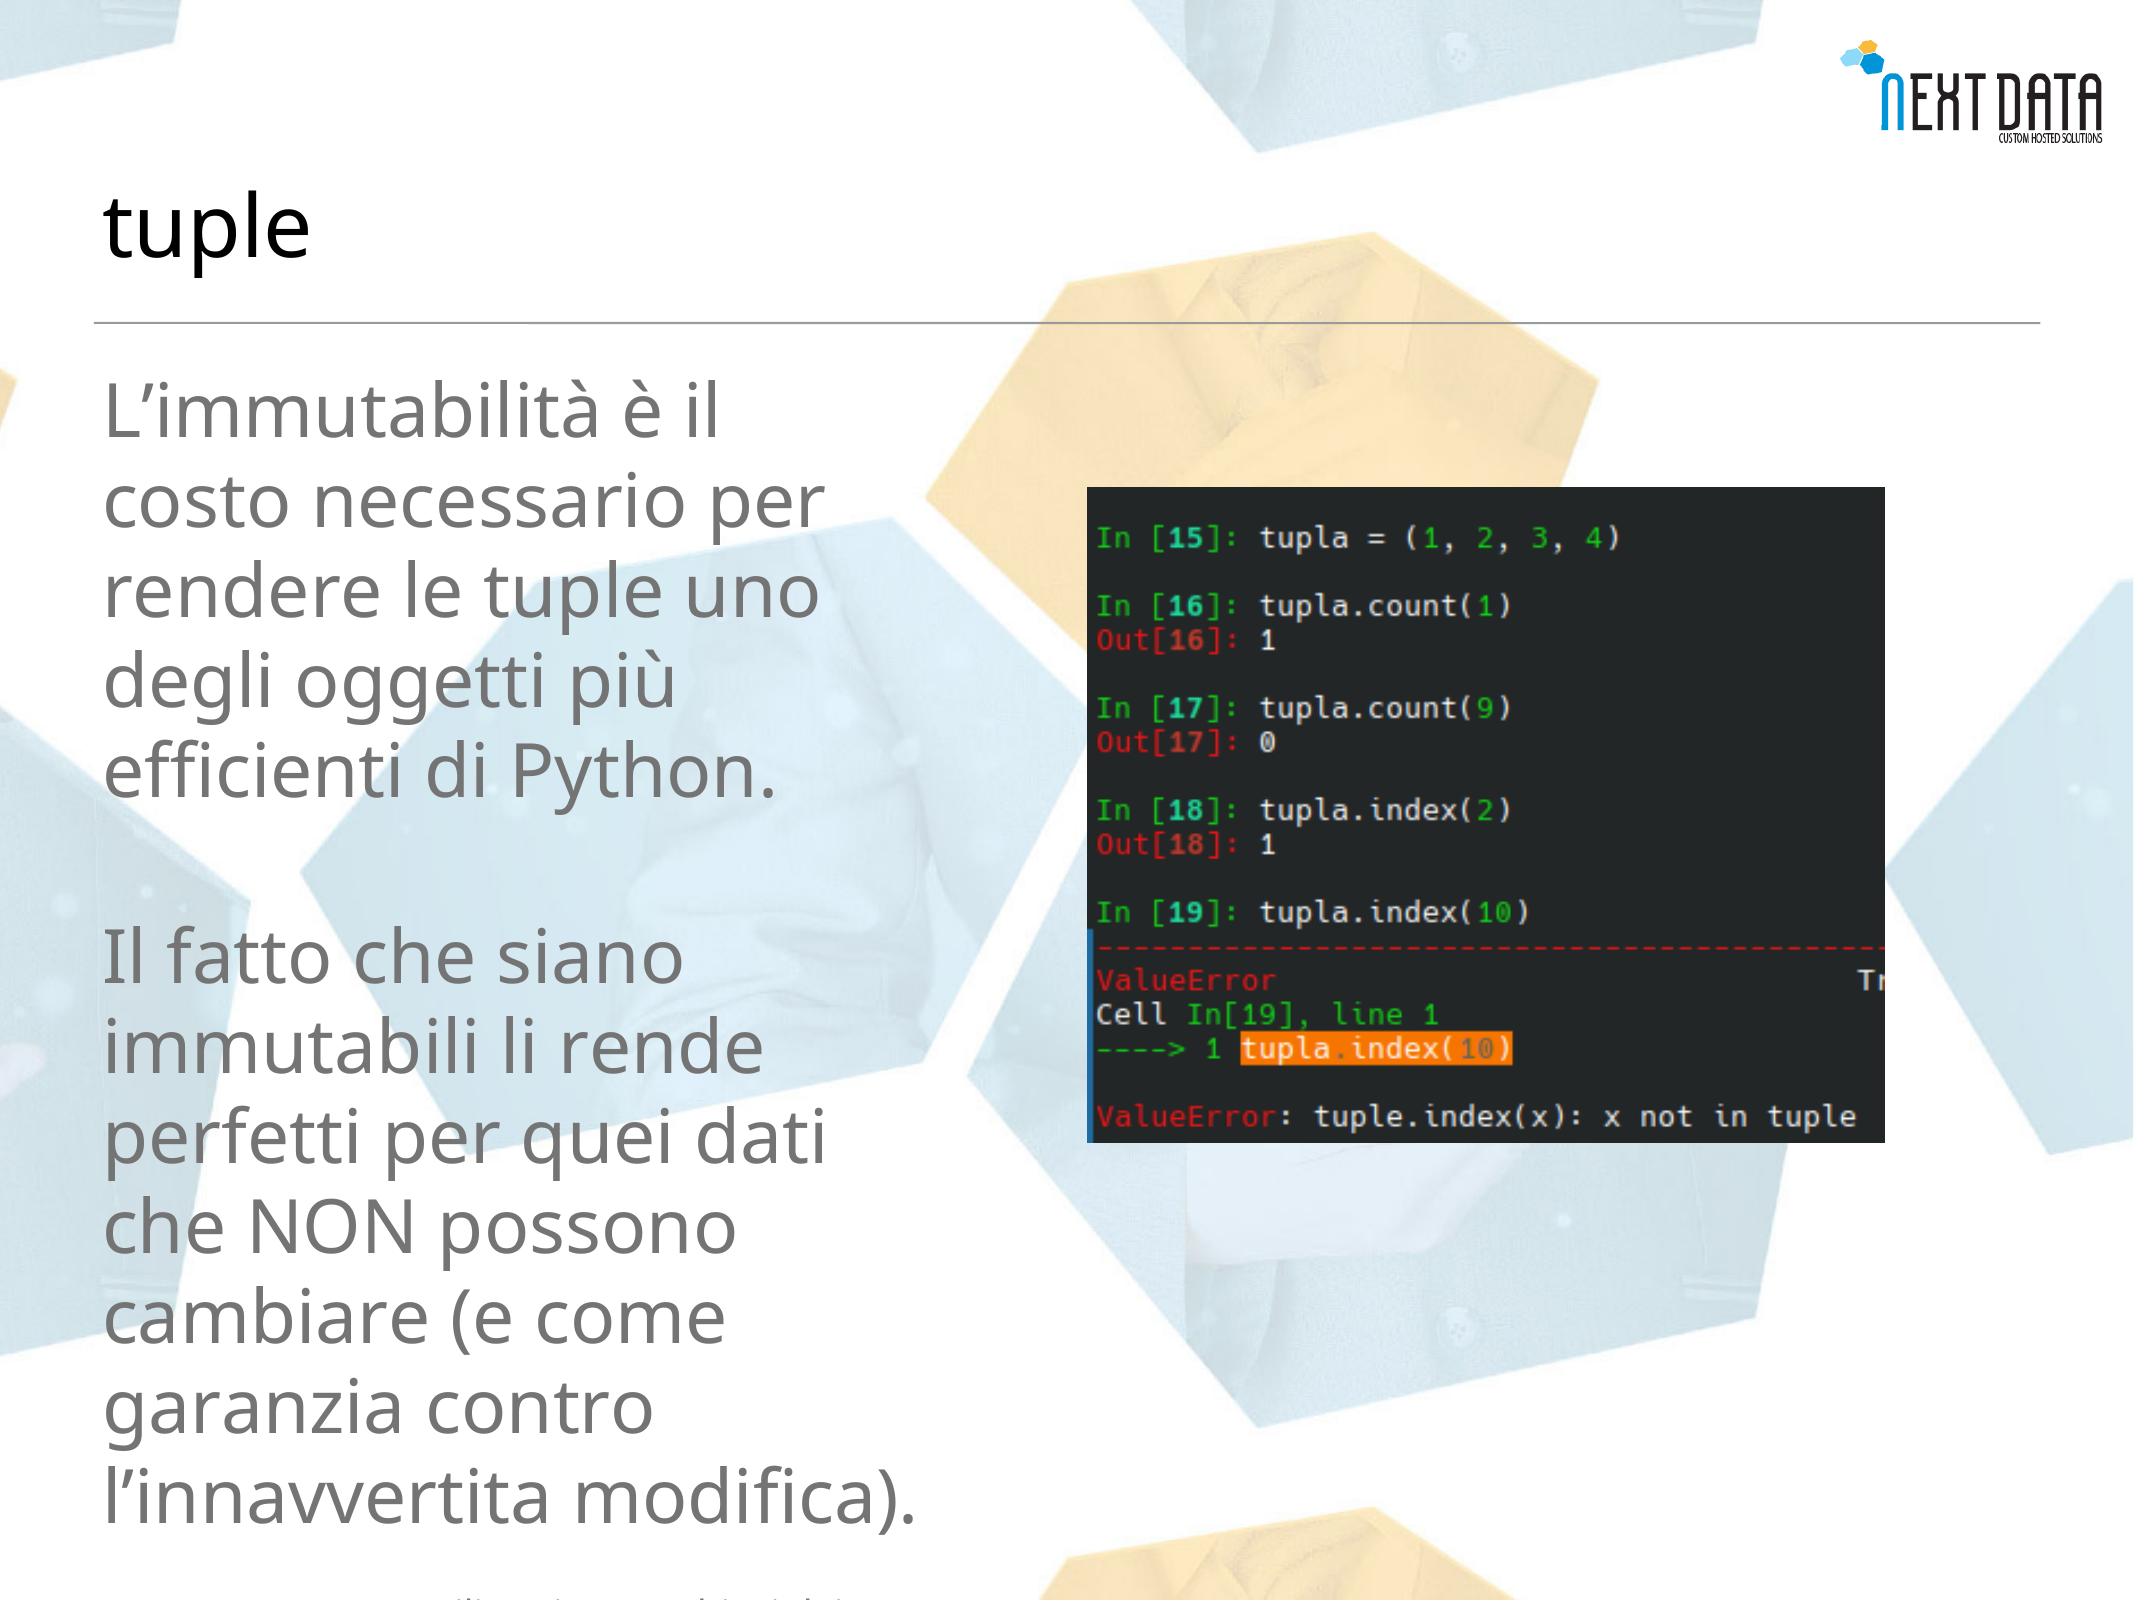

tuple
L’immutabilità è il costo necessario per rendere le tuple uno degli oggetti più efficienti di Python.
Il fatto che siano immutabili li rende perfetti per quei dati che NON possono cambiare (e come garanzia contro l’innavvertita modifica).
E possono essere utilizzati come chiavi dei dizionari.